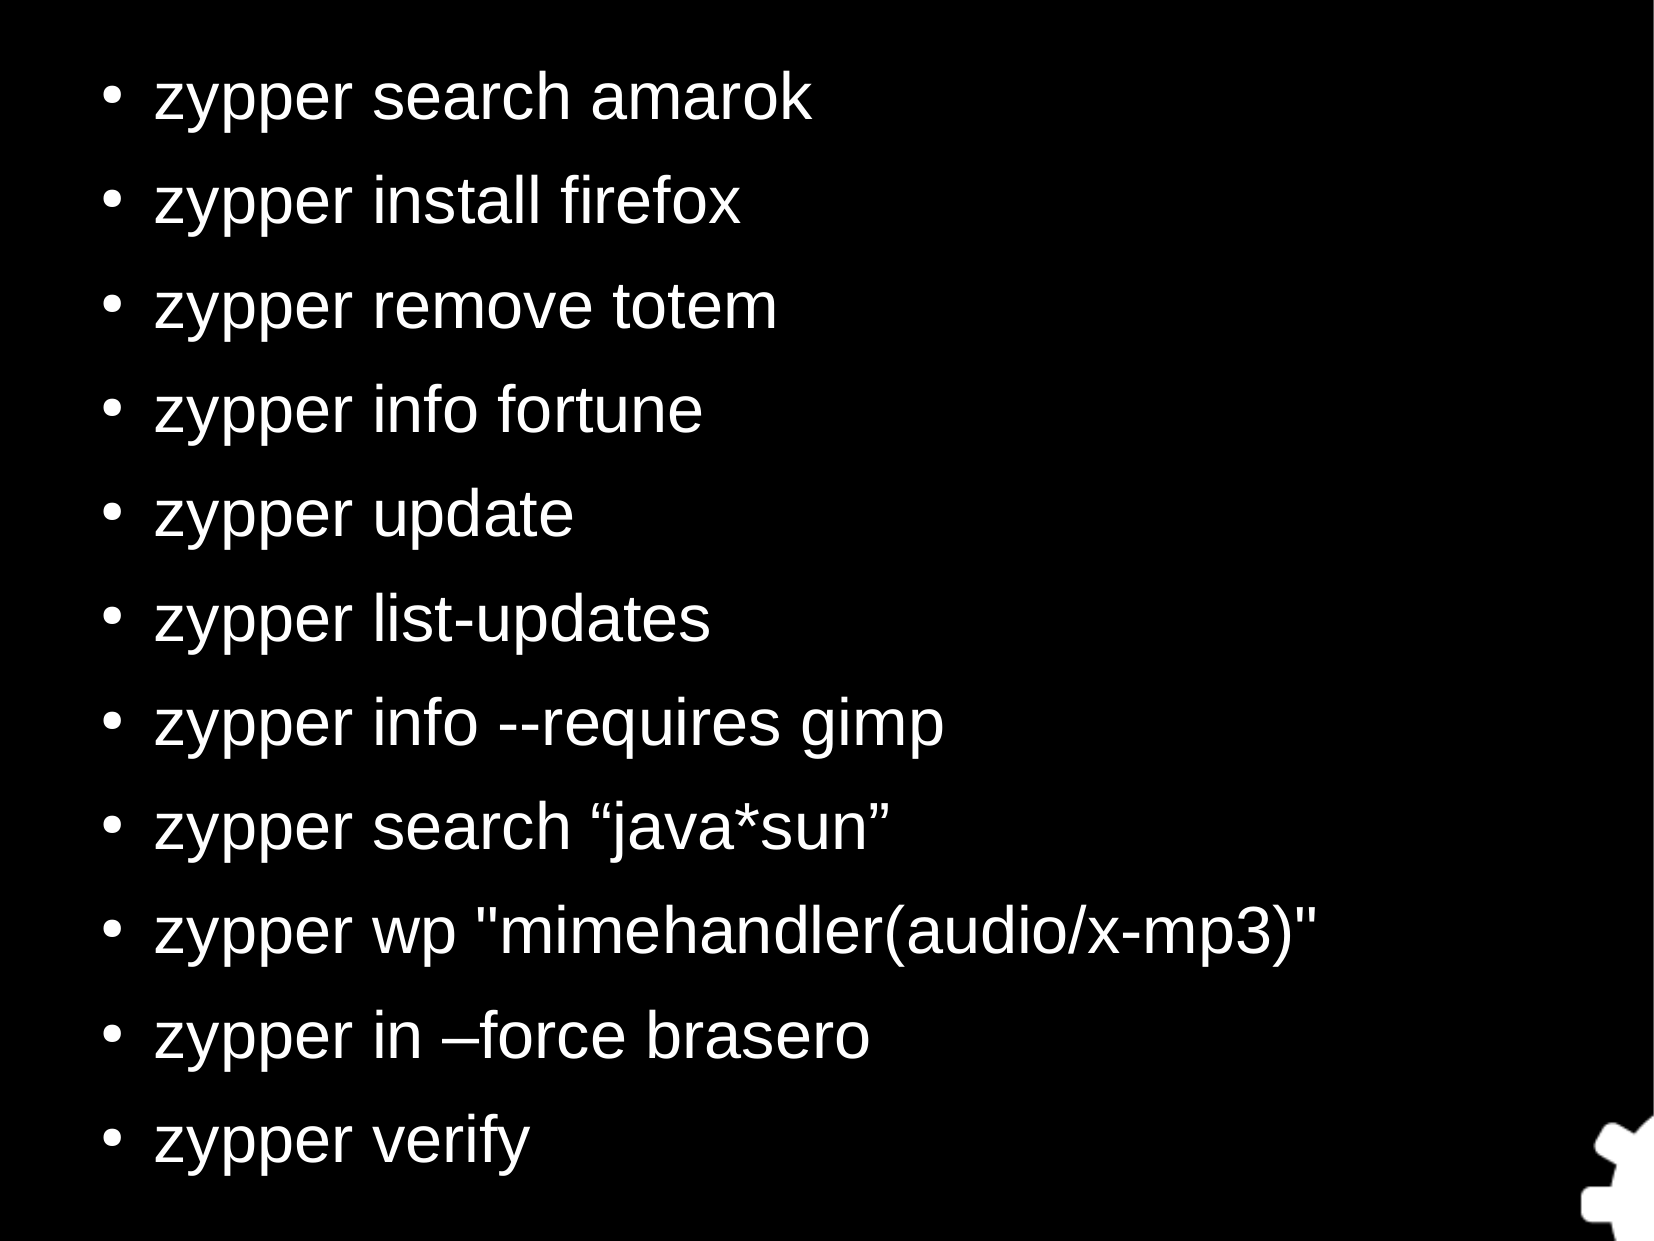

# zypper search amarok
zypper install firefox
zypper remove totem
zypper info fortune
zypper update
zypper list-updates
zypper info --requires gimp
zypper search “java*sun”
zypper wp "mimehandler(audio/x-mp3)"
zypper in –force brasero
zypper verify